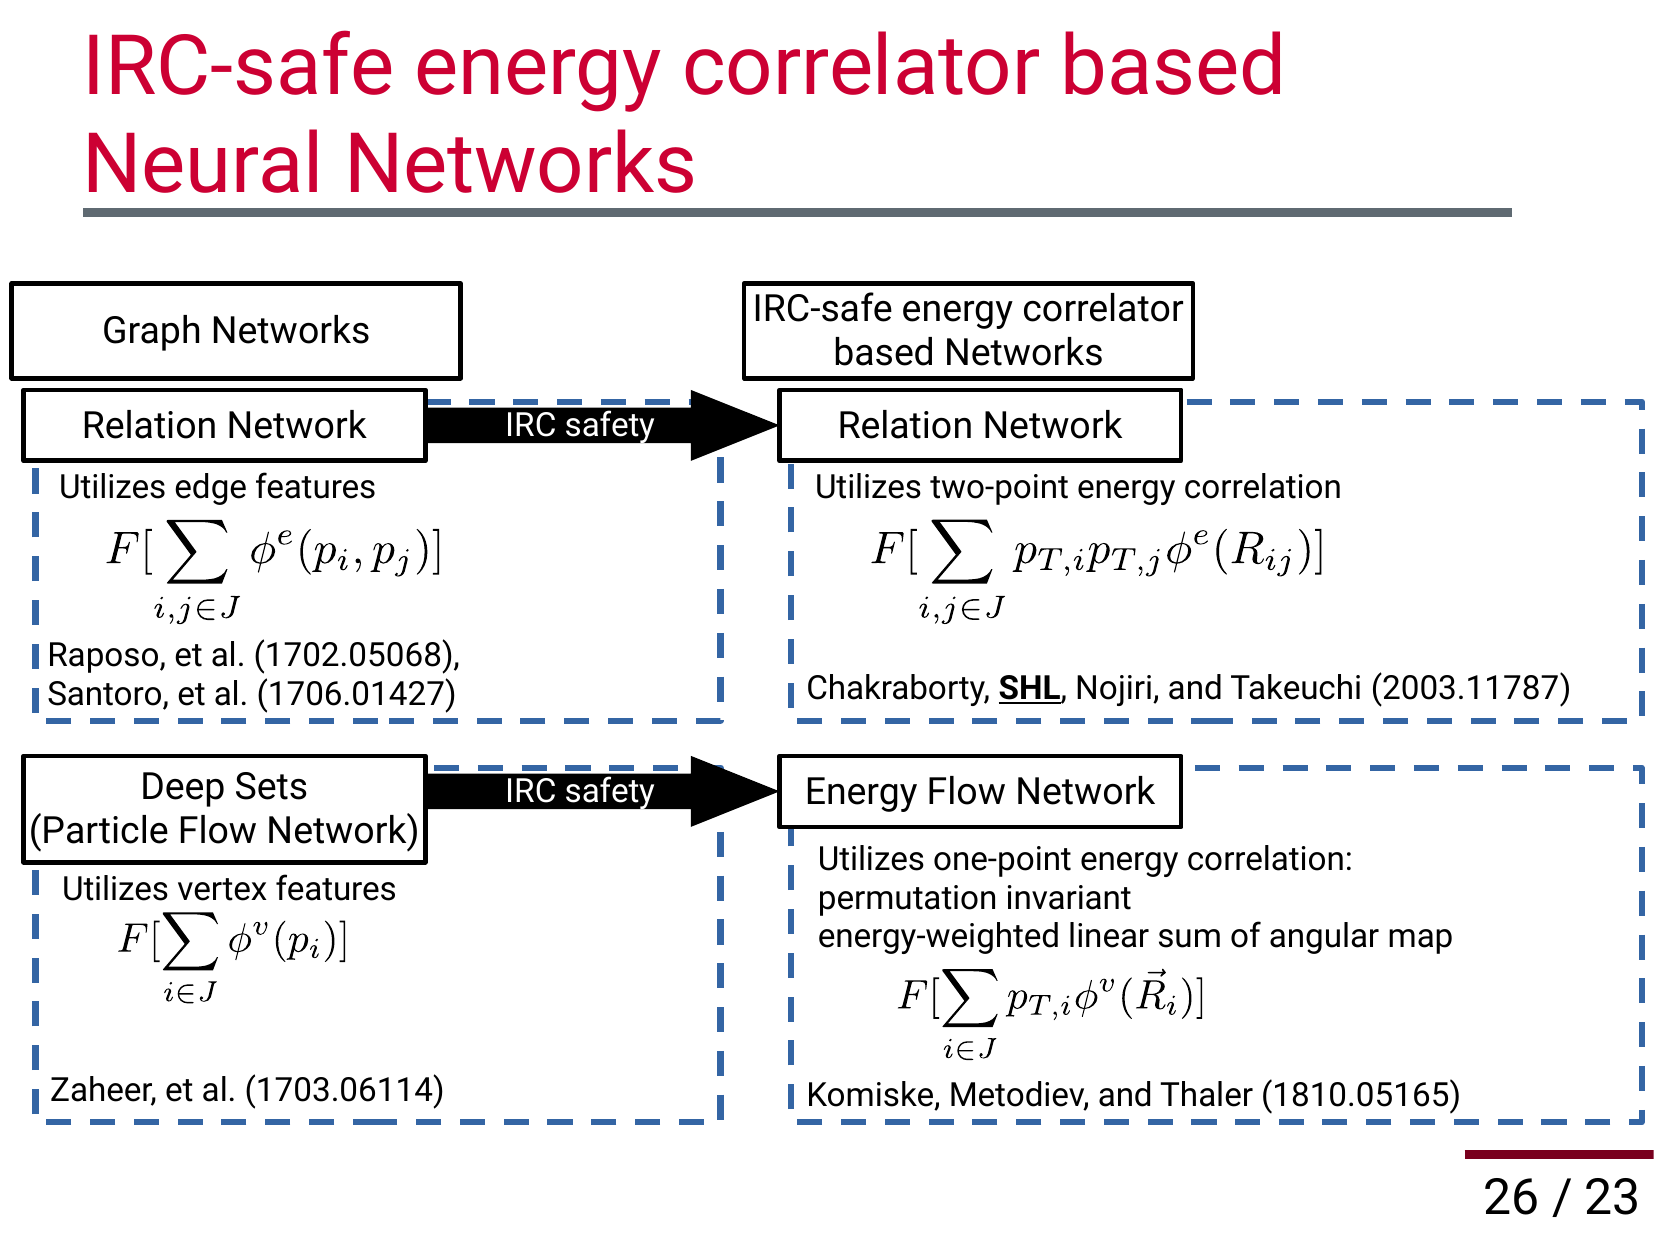

# IRC-safe energy correlator based Neural Networks
Graph Networks
IRC-safe energy correlator
based Networks
Relation Network
IRC safety
Relation Network
Utilizes edge features
Utilizes two-point energy correlation
Raposo, et al. (1702.05068),
Santoro, et al. (1706.01427)
Chakraborty, SHL, Nojiri, and Takeuchi (2003.11787)
IRC safety
Deep Sets
(Particle Flow Network)
Energy Flow Network
Utilizes one-point energy correlation:
permutation invariant
energy-weighted linear sum of angular map
Utilizes vertex features
Zaheer, et al. (1703.06114)
Komiske, Metodiev, and Thaler (1810.05165)
26